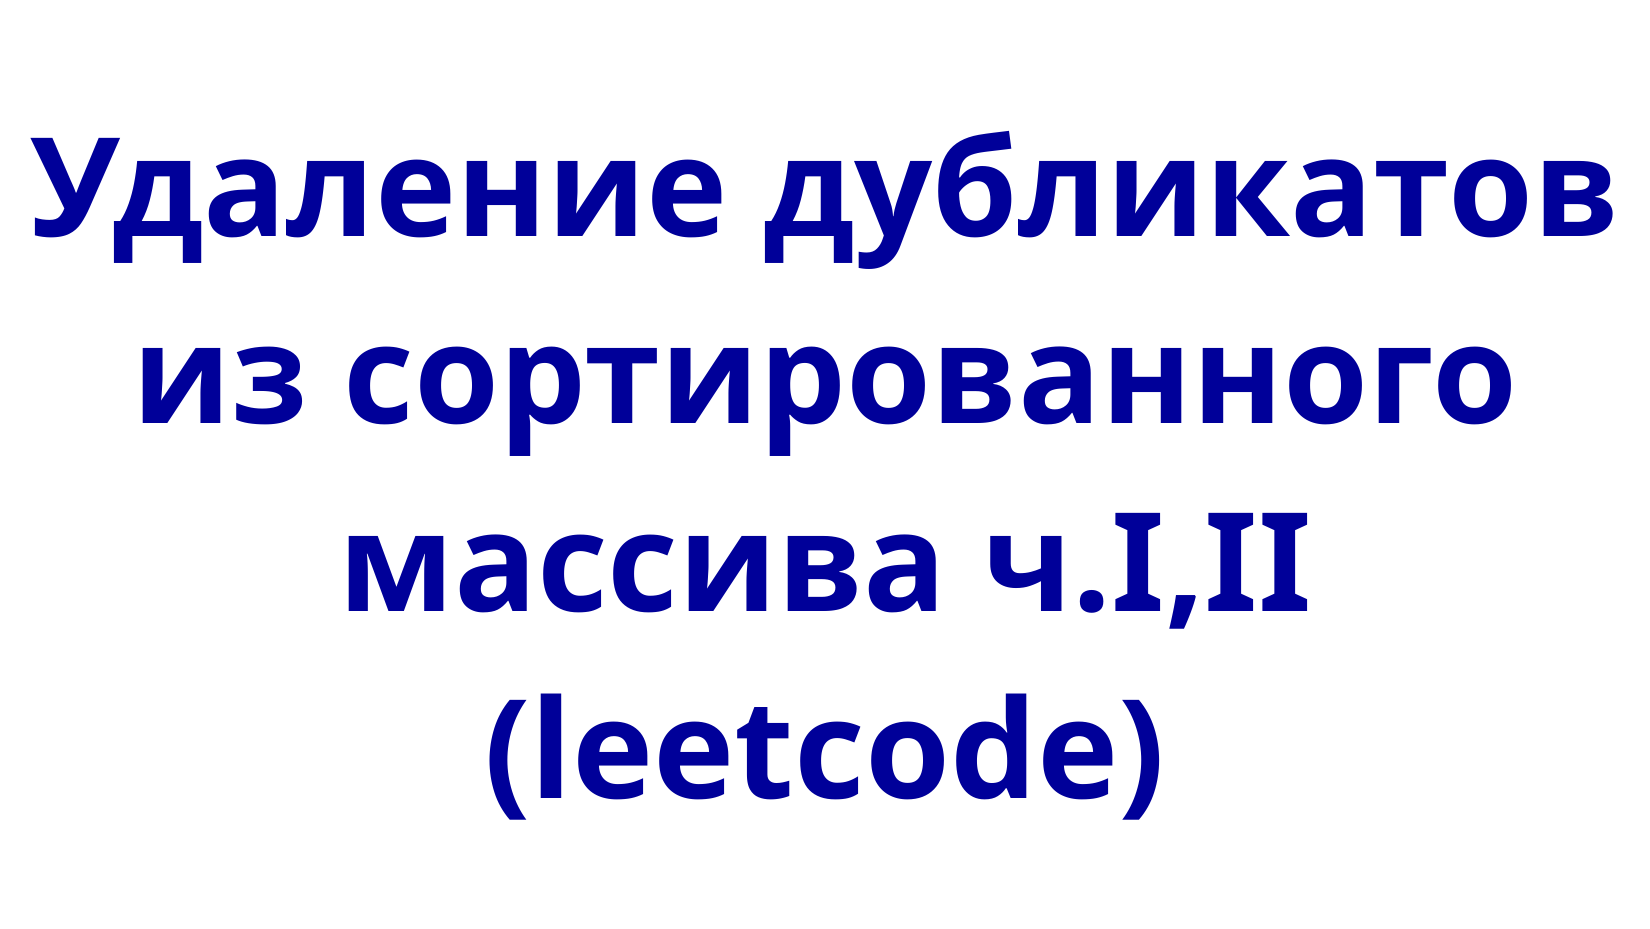

# Удаление дубликатов из сортированного массива ч.I,II
(leetcode)